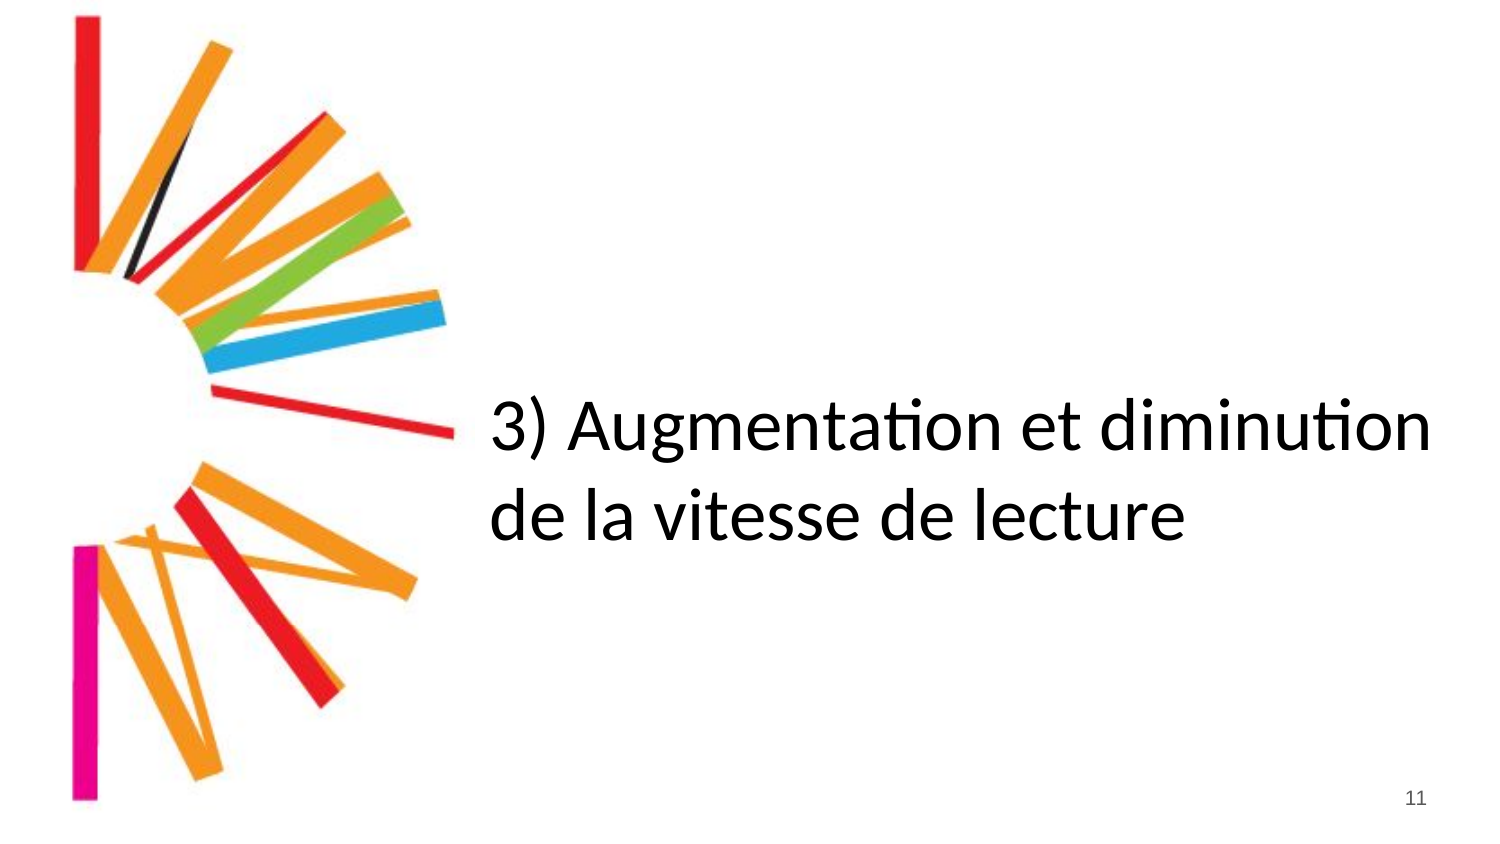

3) Augmentation et diminution de la vitesse de lecture